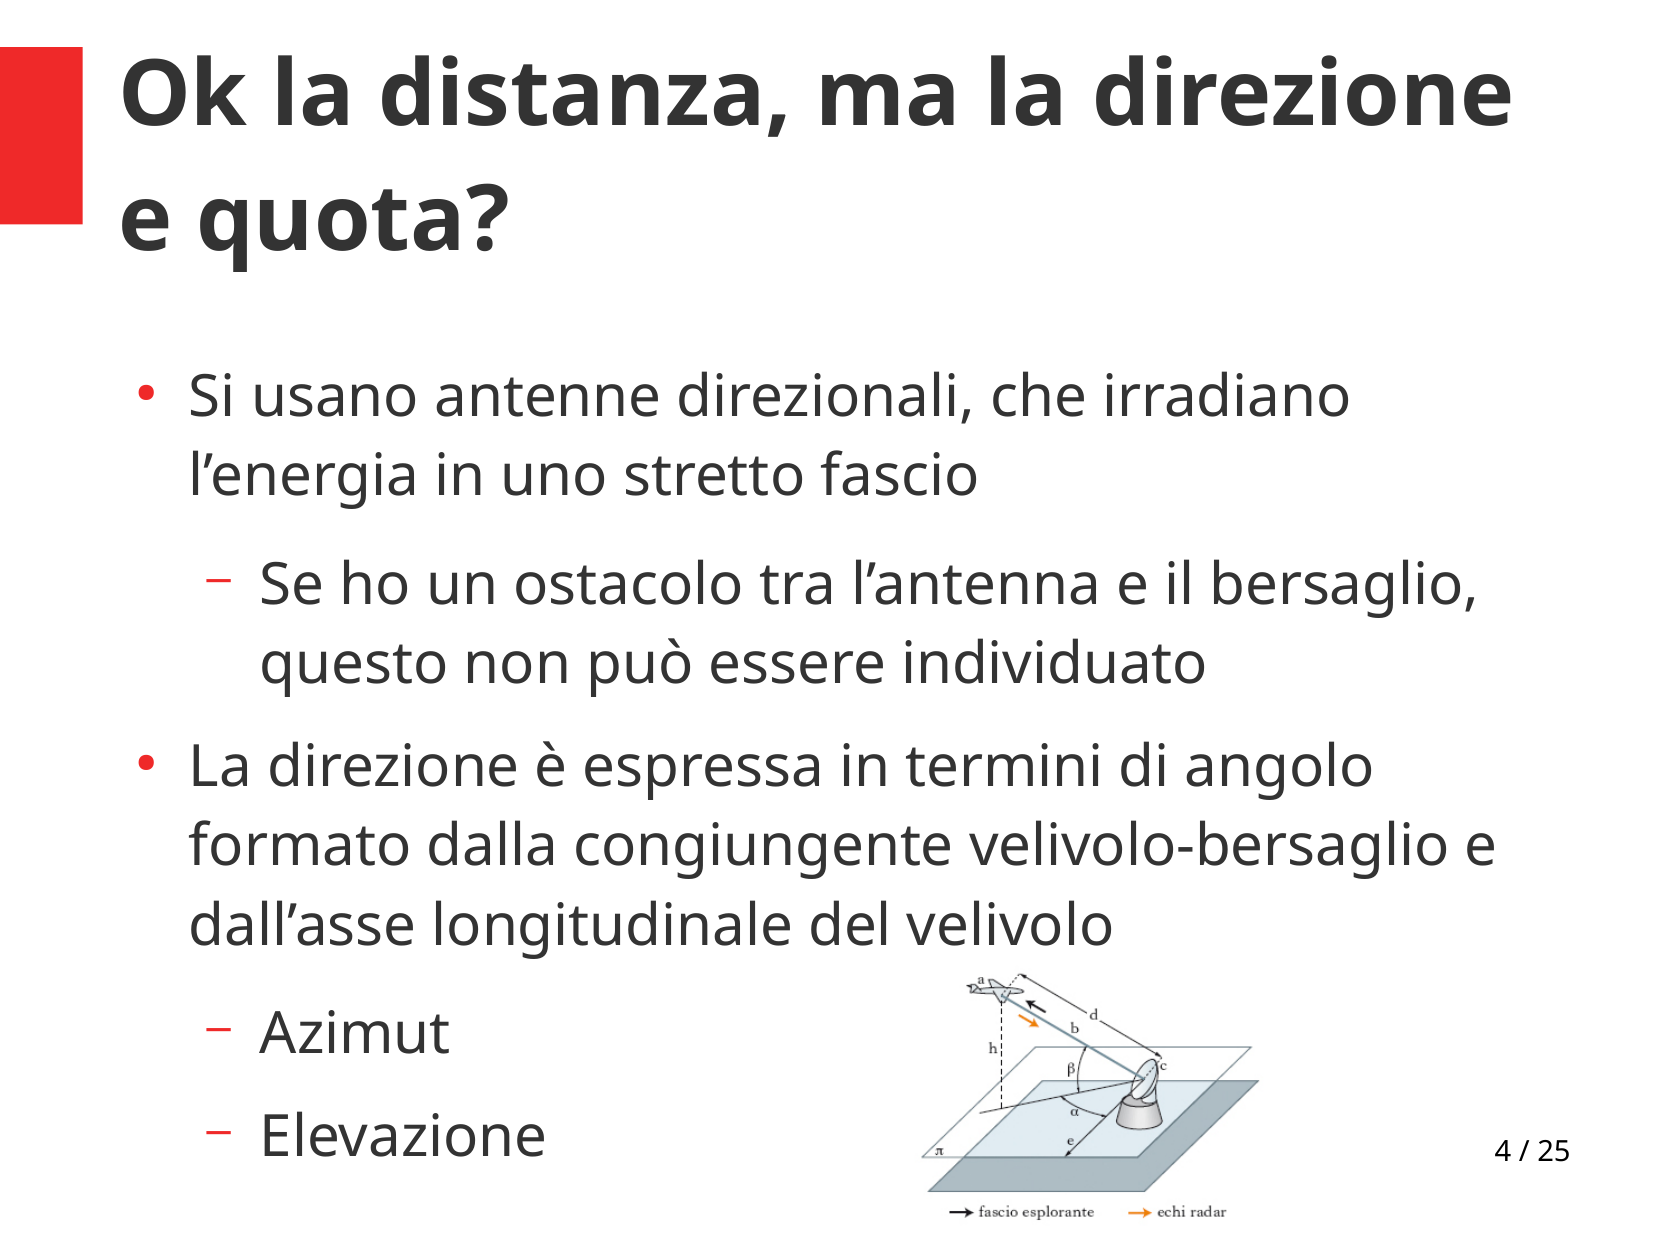

# Ok la distanza, ma la direzione e quota?
Si usano antenne direzionali, che irradiano l’energia in uno stretto fascio
Se ho un ostacolo tra l’antenna e il bersaglio, questo non può essere individuato
La direzione è espressa in termini di angolo formato dalla congiungente velivolo-bersaglio e dall’asse longitudinale del velivolo
Azimut
Elevazione
4